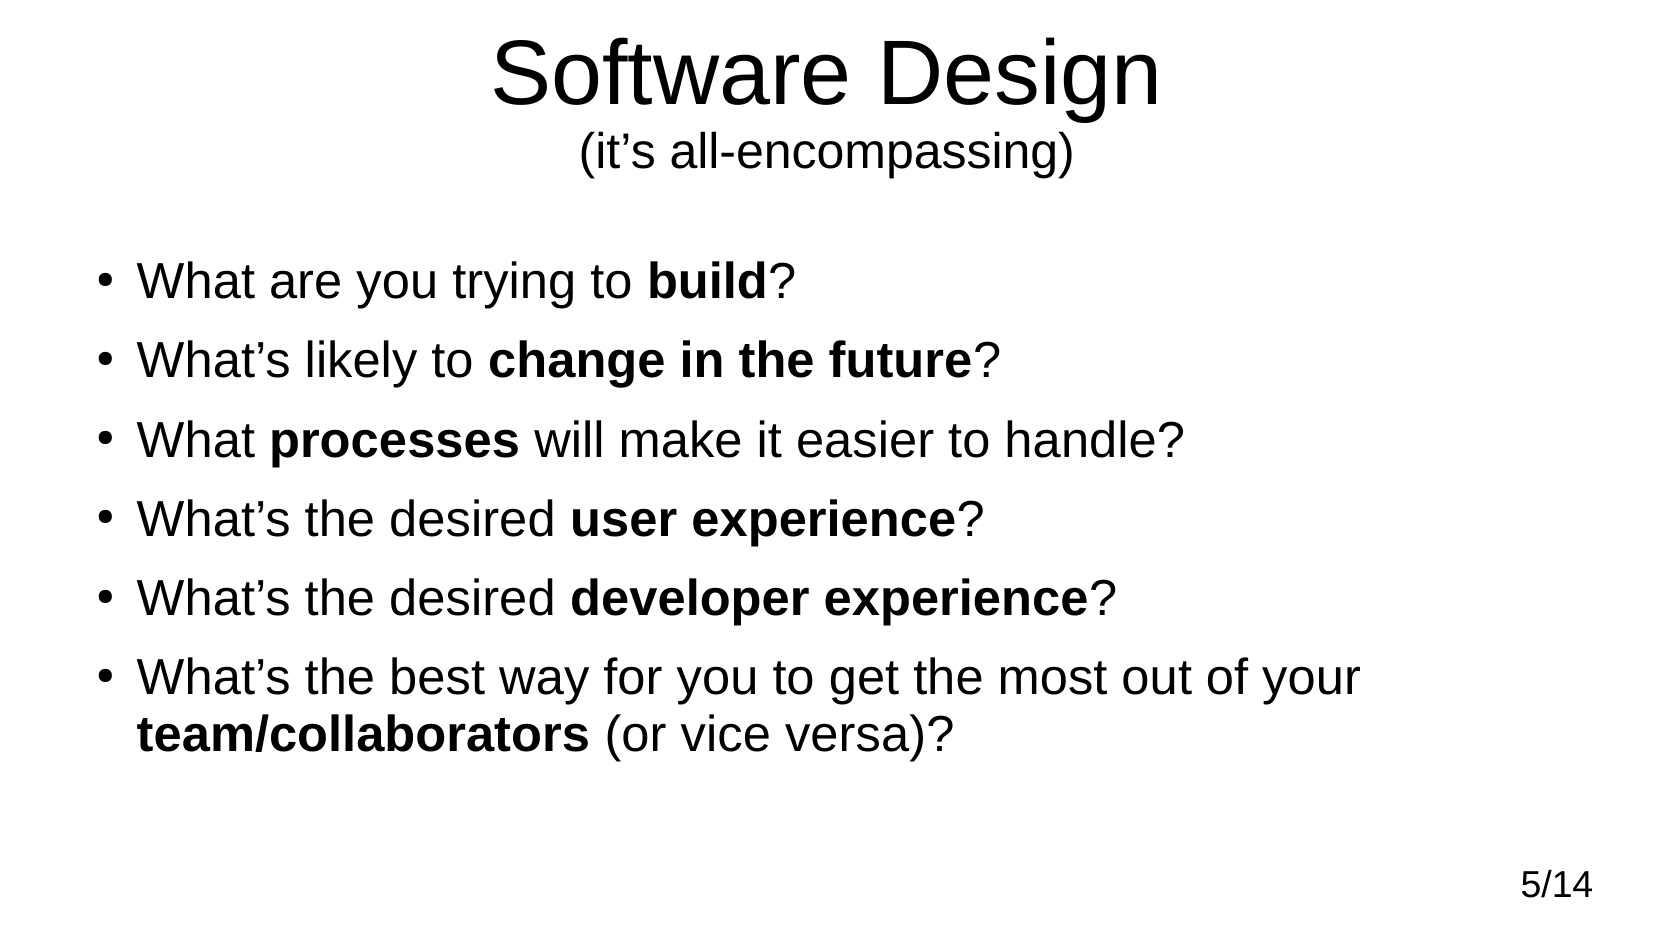

# Software Design (it’s all-encompassing)
What are you trying to build?
What’s likely to change in the future?
What processes will make it easier to handle?
What’s the desired user experience?
What’s the desired developer experience?
What’s the best way for you to get the most out of your team/collaborators (or vice versa)?